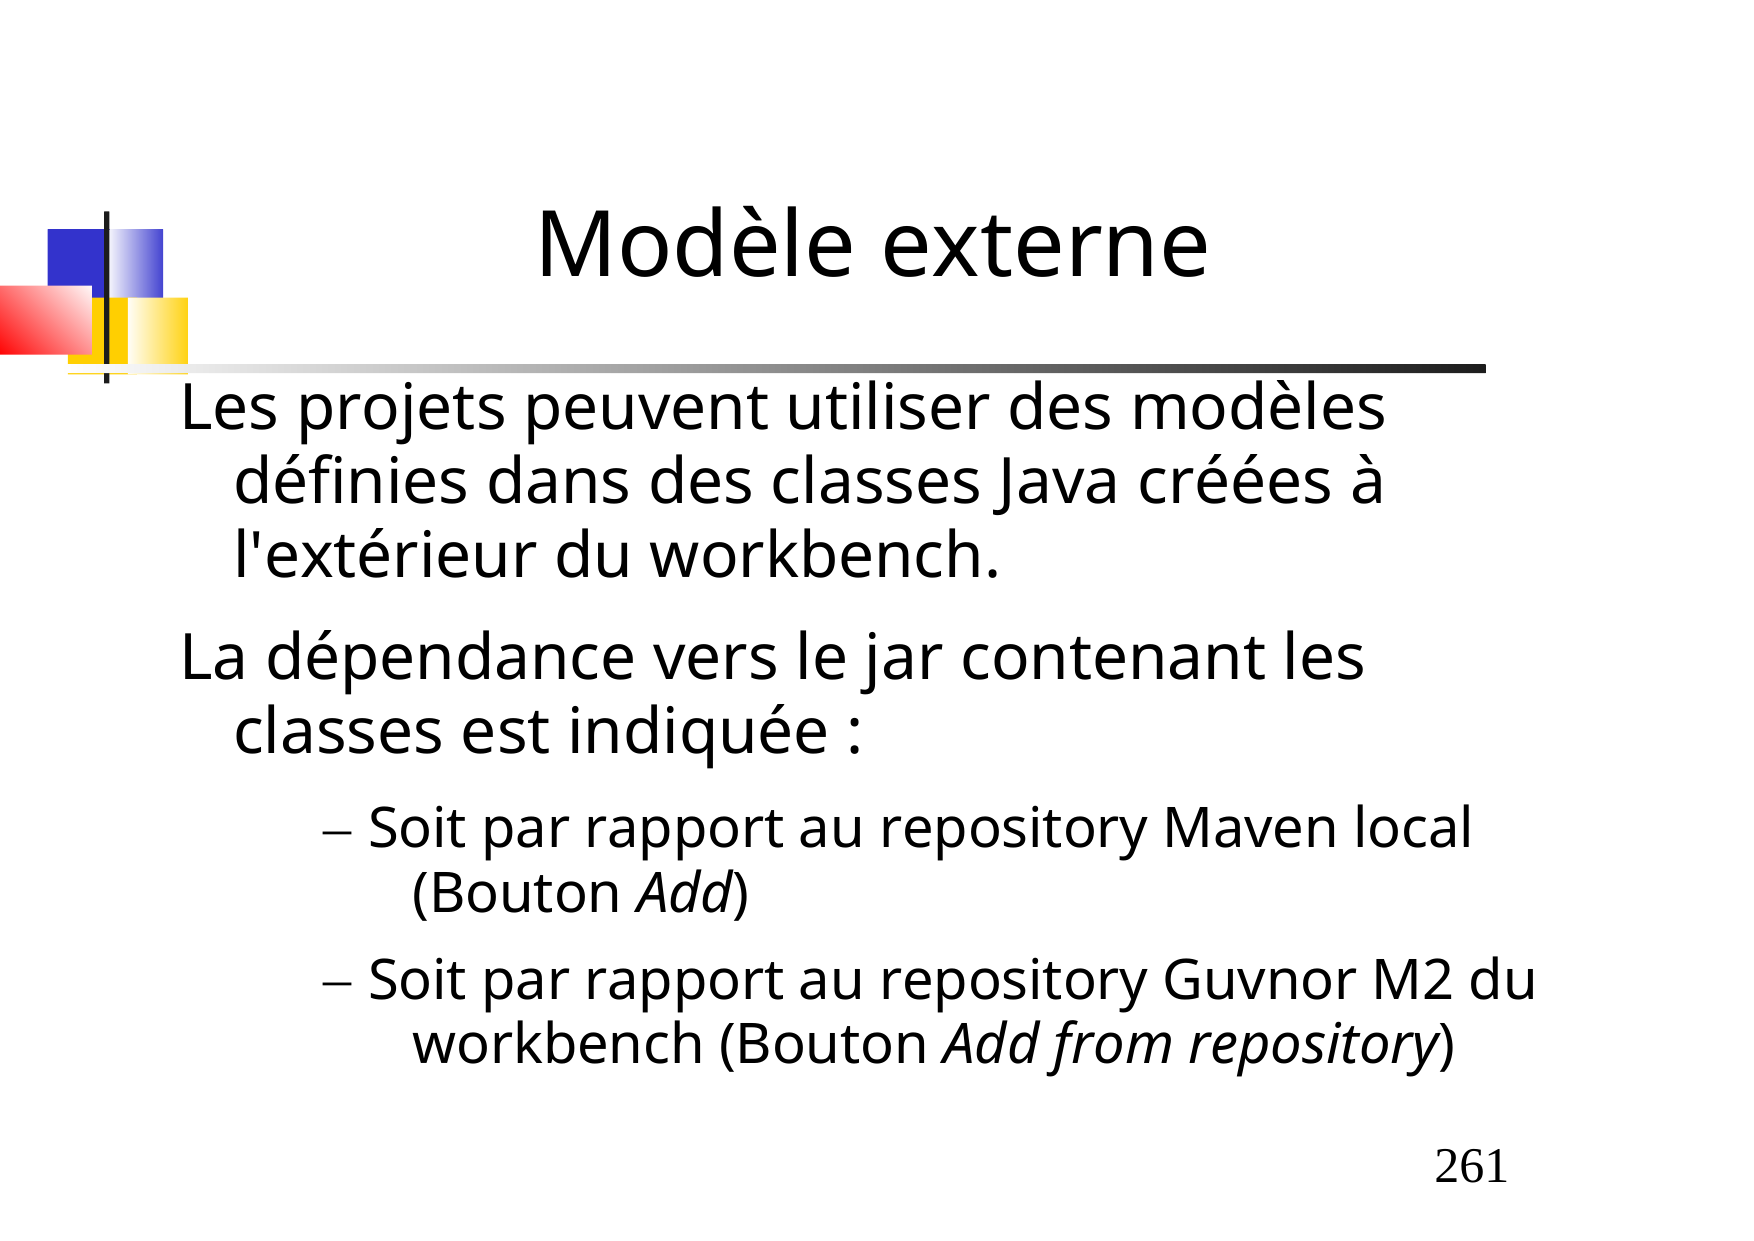

# Modèle externe
Les projets peuvent utiliser des modèles définies dans des classes Java créées à l'extérieur du workbench.
La dépendance vers le jar contenant les classes est indiquée :
Soit par rapport au repository Maven local (Bouton Add)
Soit par rapport au repository Guvnor M2 du workbench (Bouton Add from repository)